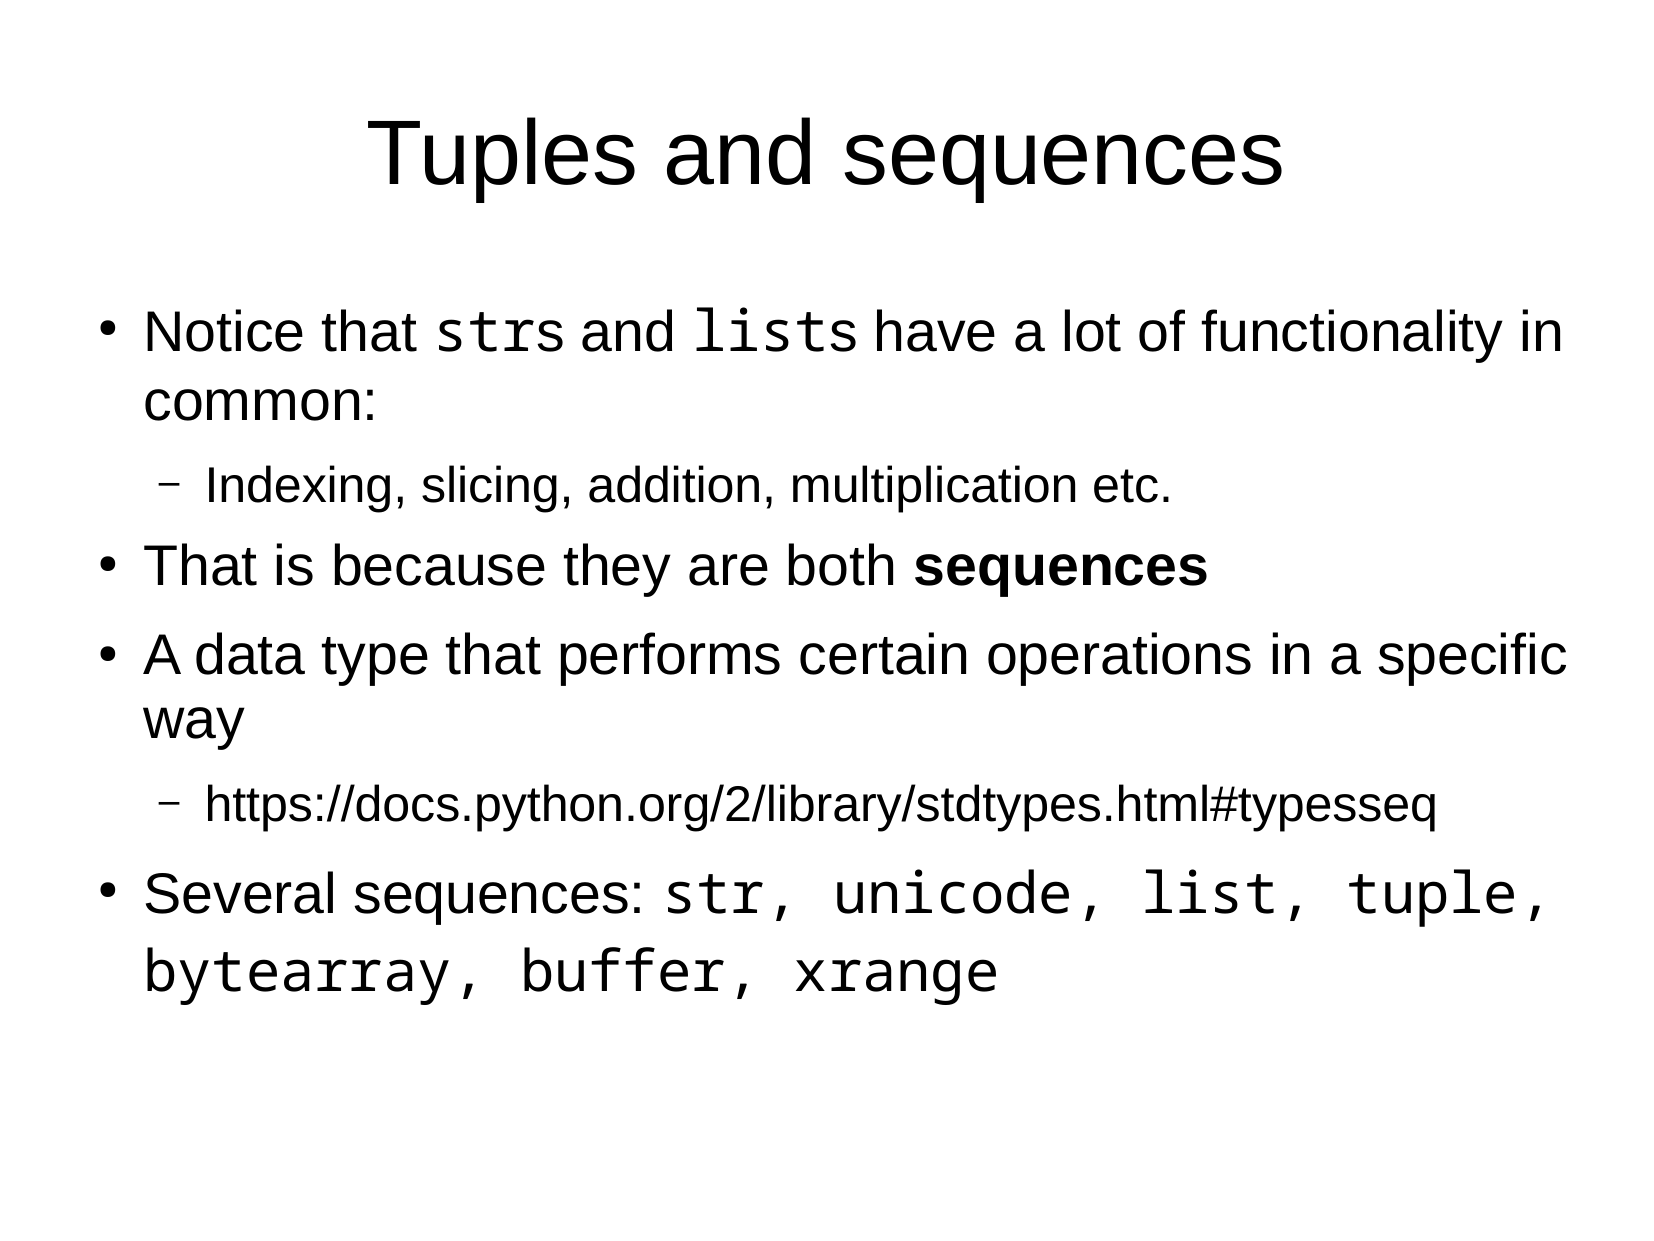

# Tuples and sequences
Notice that strs and lists have a lot of functionality in common:
Indexing, slicing, addition, multiplication etc.
That is because they are both sequences
A data type that performs certain operations in a specific way
https://docs.python.org/2/library/stdtypes.html#typesseq
Several sequences: str, unicode, list, tuple, bytearray, buffer, xrange